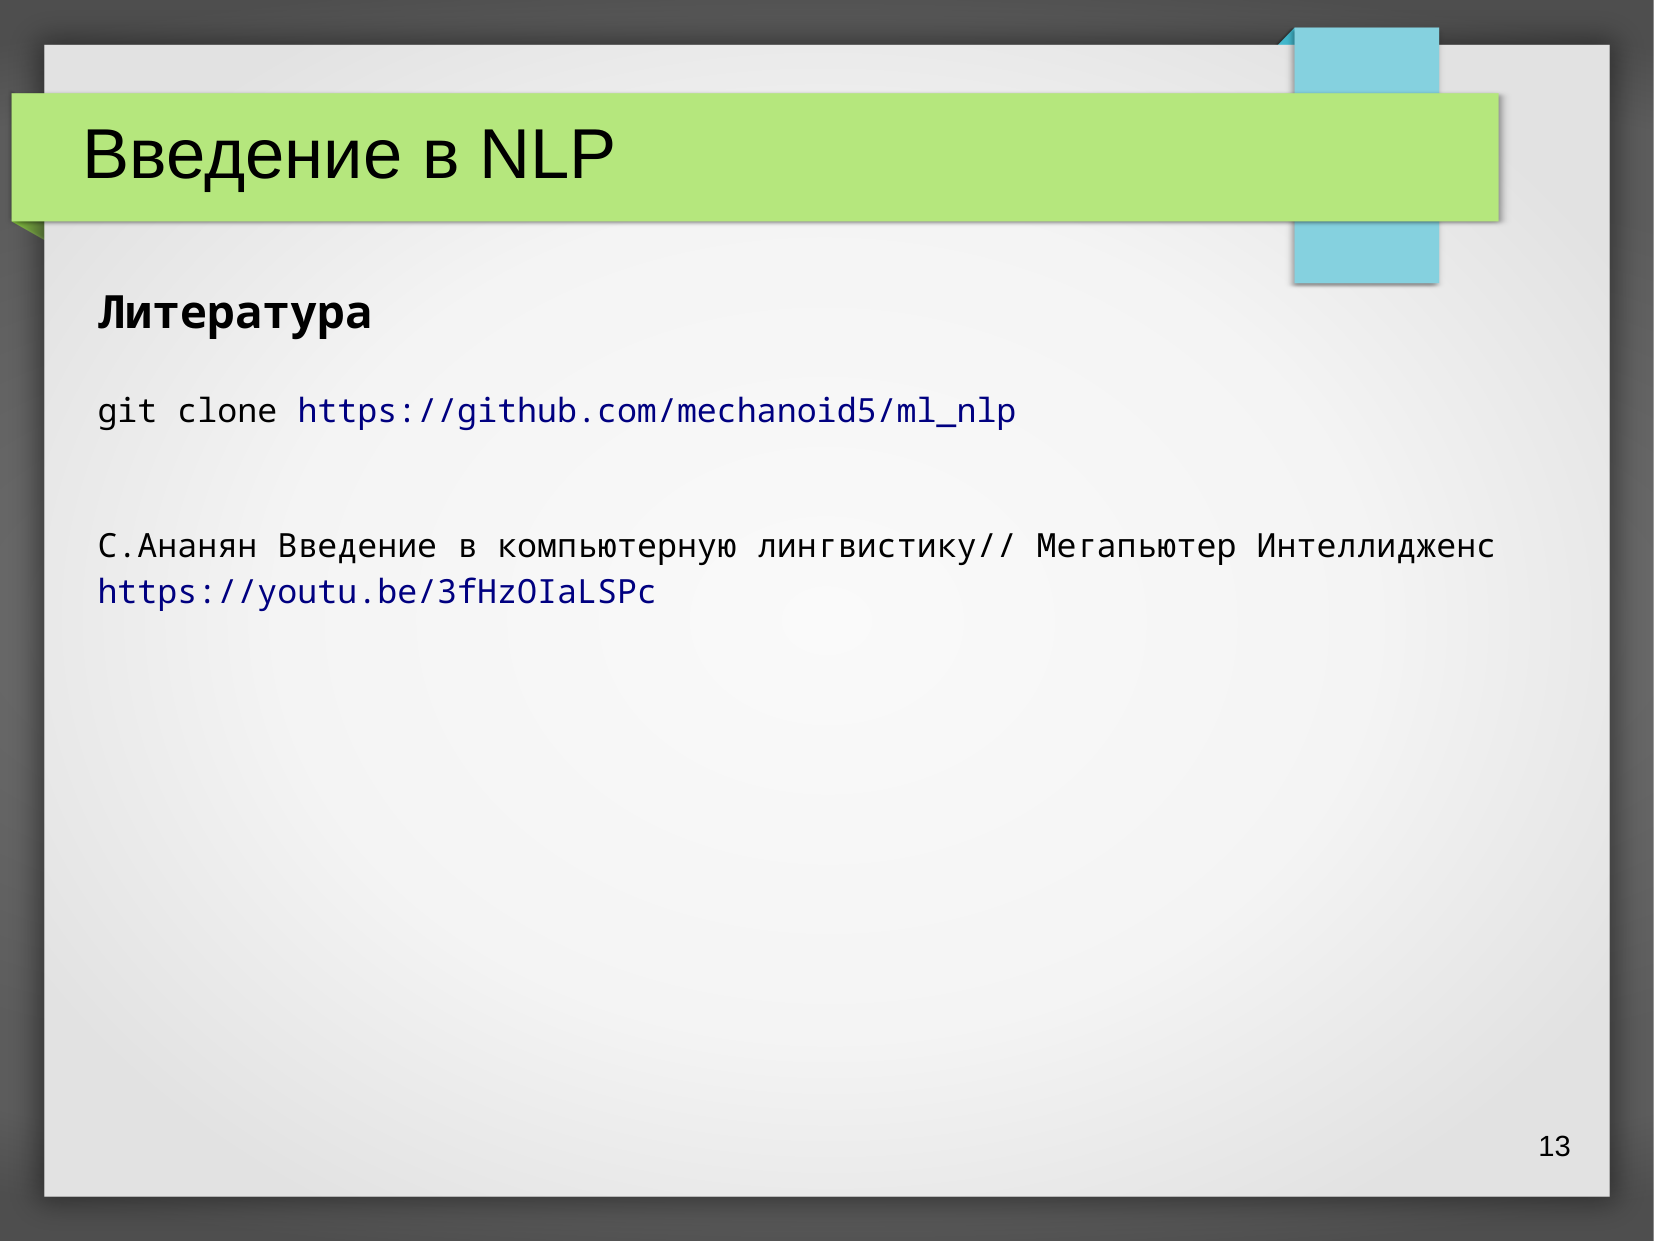

# Введение в NLP
Литература
git clone https://github.com/mechanoid5/ml_nlp
С.Ананян Введение в компьютерную лингвистику// Мегапьютер Интеллидженс
https://youtu.be/3fHzOIaLSPc
13